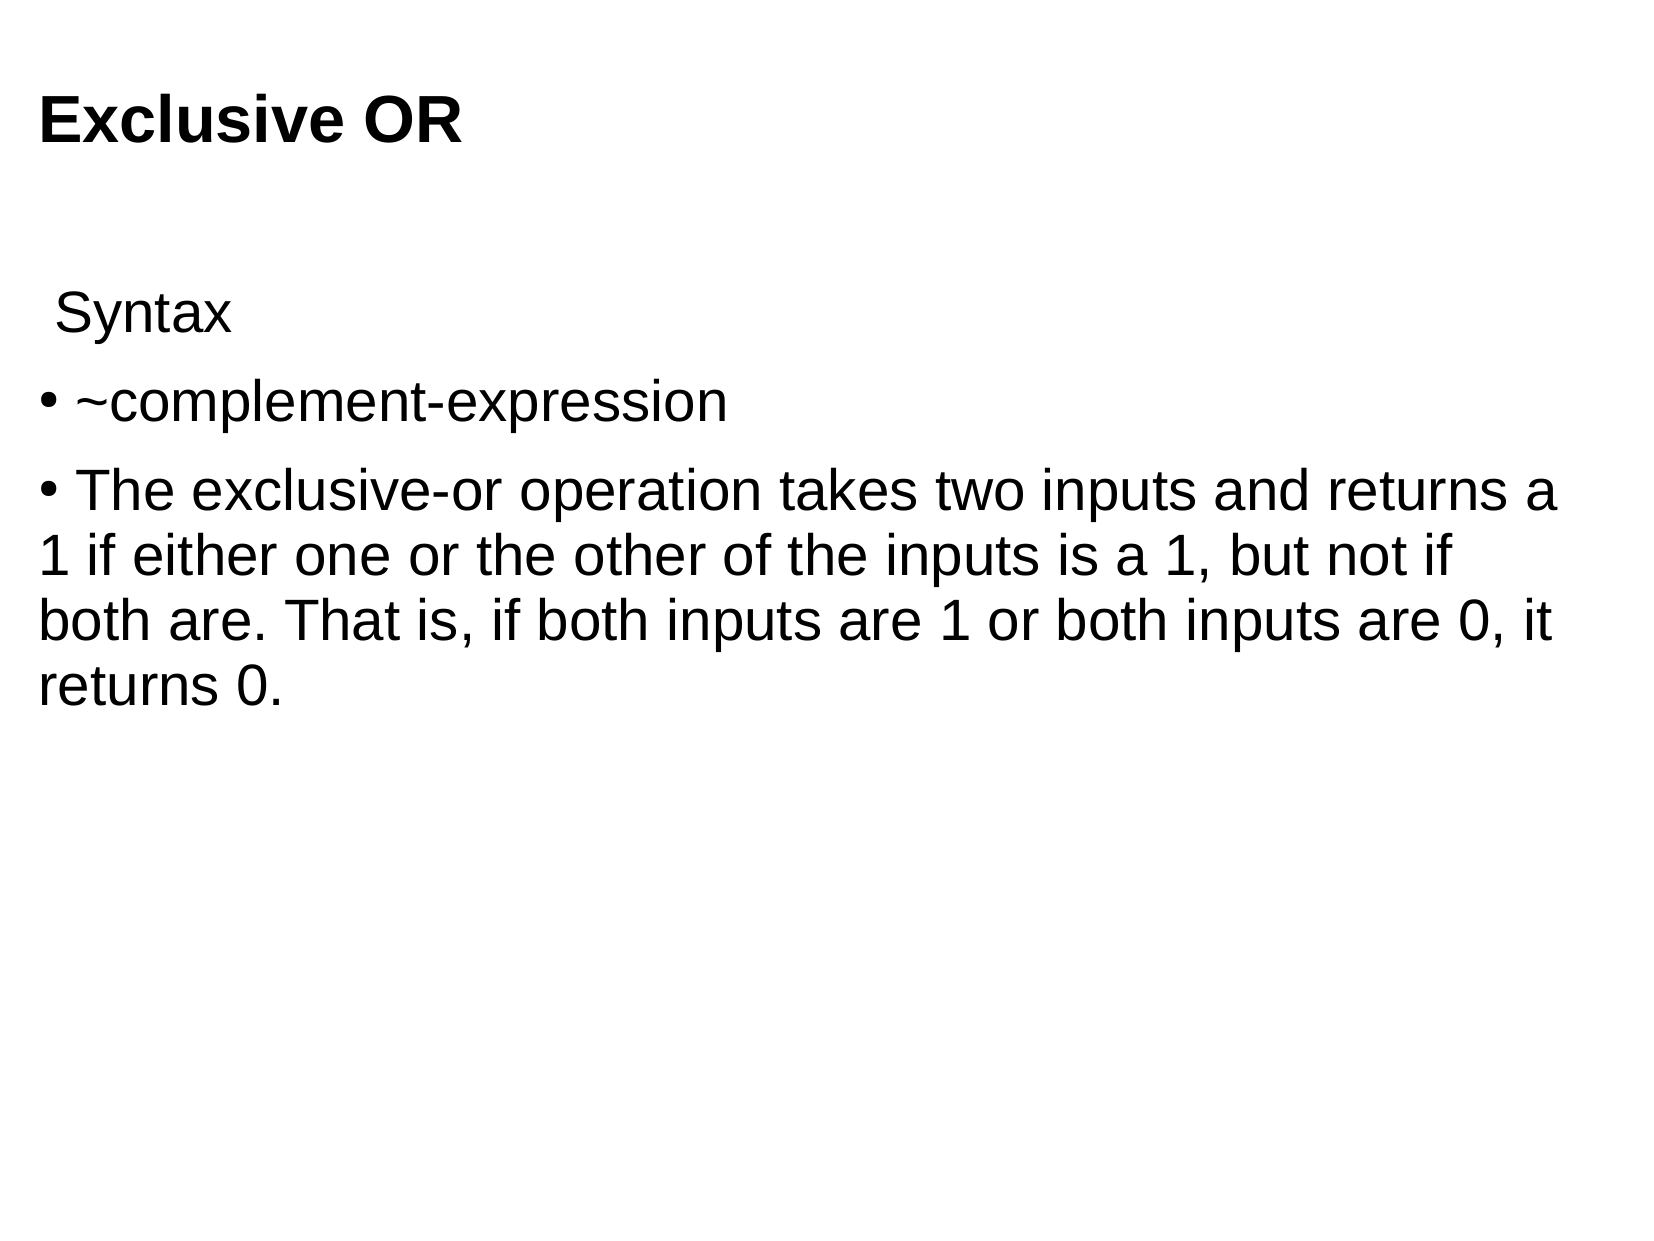

Exclusive OR
 Syntax
 ~complement-expression
 The exclusive-or operation takes two inputs and returns a 1 if either one or the other of the inputs is a 1, but not if both are. That is, if both inputs are 1 or both inputs are 0, it returns 0.